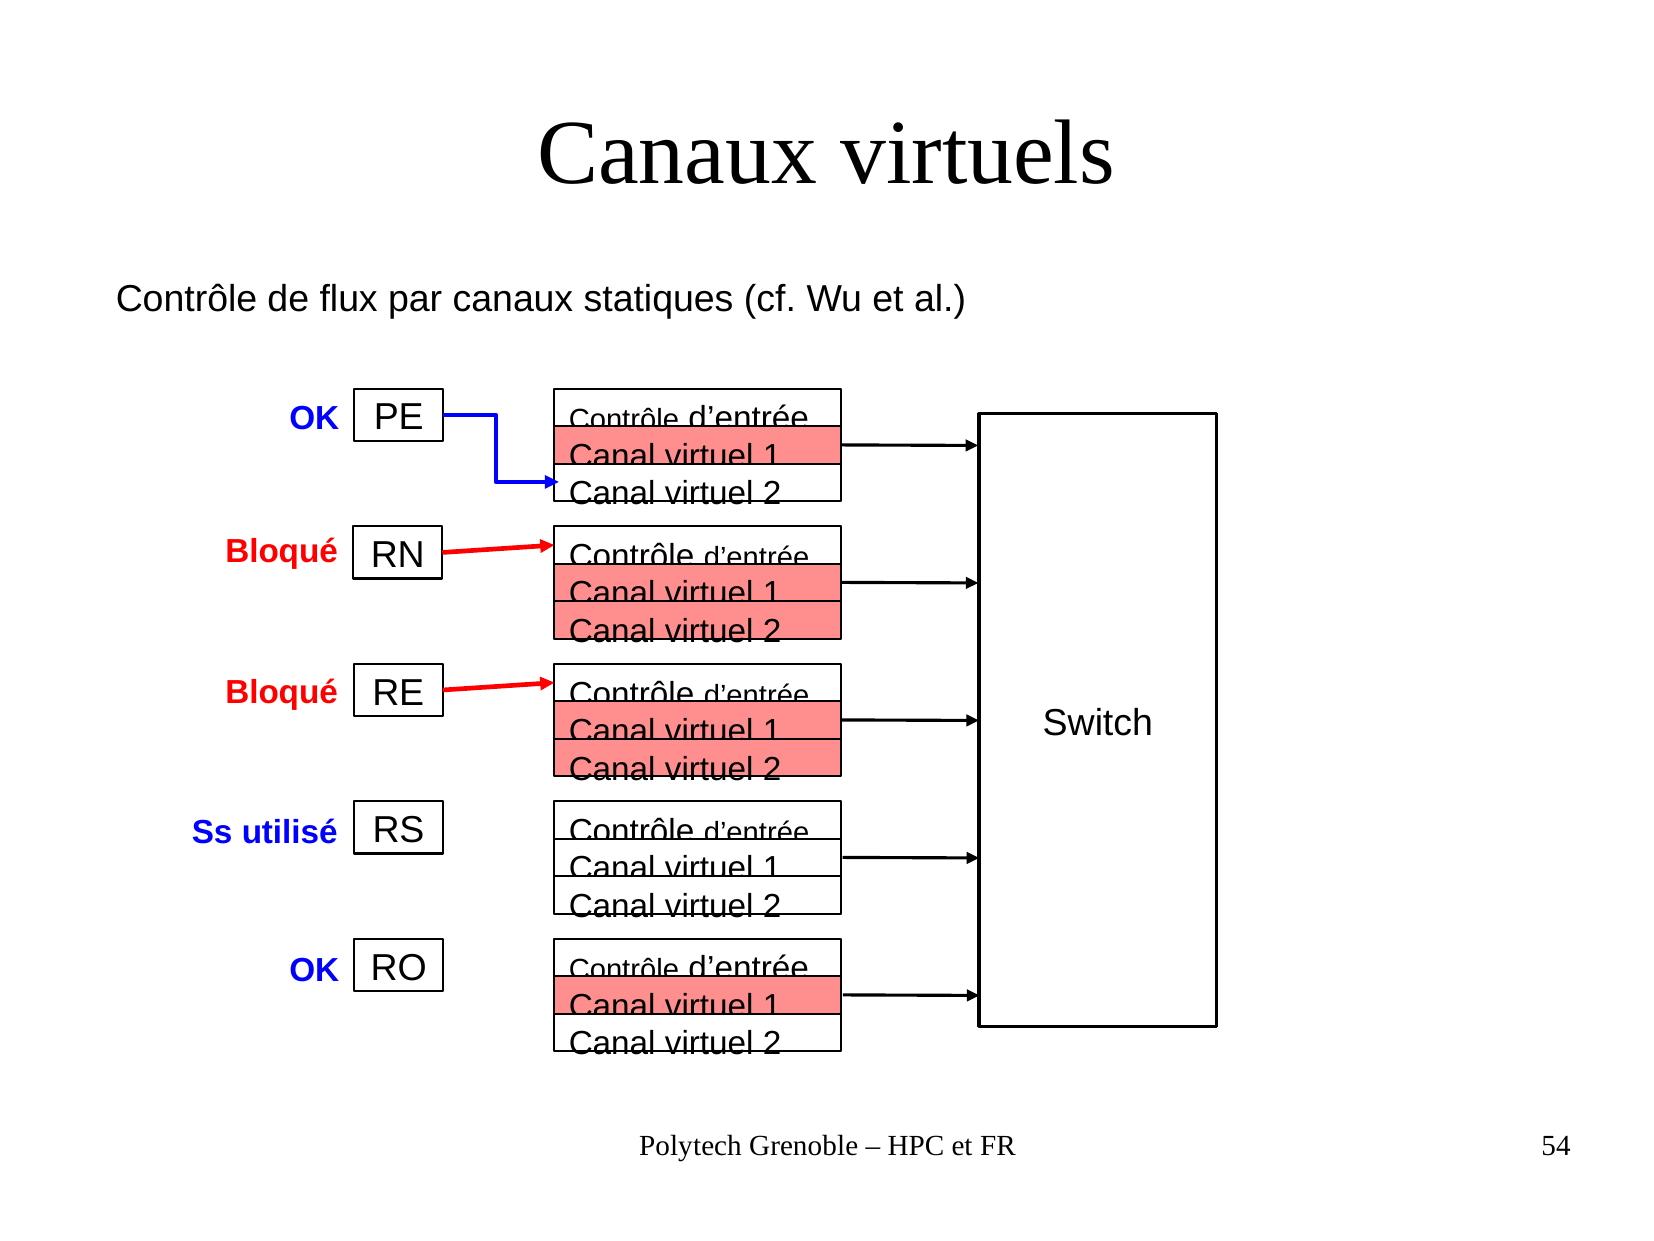

# Canaux virtuels
Contrôle de flux par canaux statiques (cf. Wu et al.)
OK
PE
Contrôle d’entrée
Canal virtuel 1
Canal virtuel 2
Switch
Bloqué
RN
Contrôle d’entrée
Canal virtuel 1
Canal virtuel 2
Bloqué
RE
Contrôle d’entrée
Canal virtuel 1
Canal virtuel 2
RS
Contrôle d’entrée
Canal virtuel 1
Canal virtuel 2
Ss utilisé
RO
Contrôle d’entrée
Canal virtuel 1
Canal virtuel 2
OK
Matthieu PAYET
54